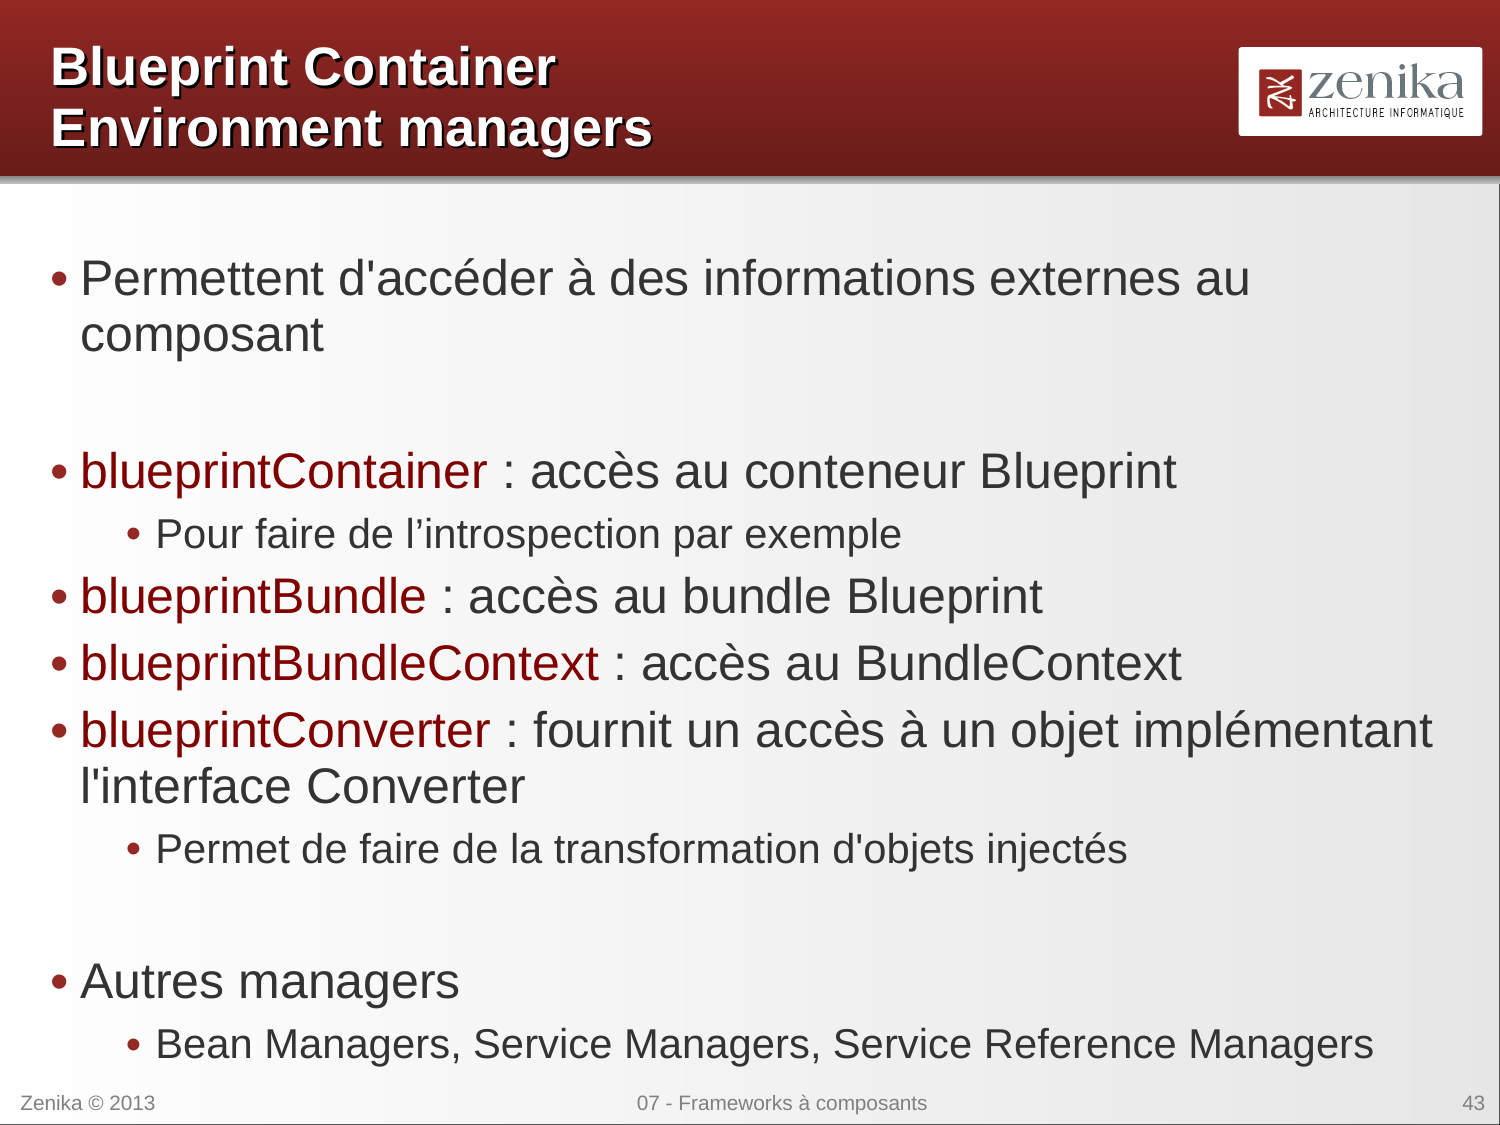

# Blueprint Container Environment managers
Permettent d'accéder à des informations externes au composant
blueprintContainer : accès au conteneur Blueprint
Pour faire de l’introspection par exemple
blueprintBundle : accès au bundle Blueprint
blueprintBundleContext : accès au BundleContext
blueprintConverter : fournit un accès à un objet implémentant l'interface Converter
Permet de faire de la transformation d'objets injectés
Autres managers
Bean Managers, Service Managers, Service Reference Managers